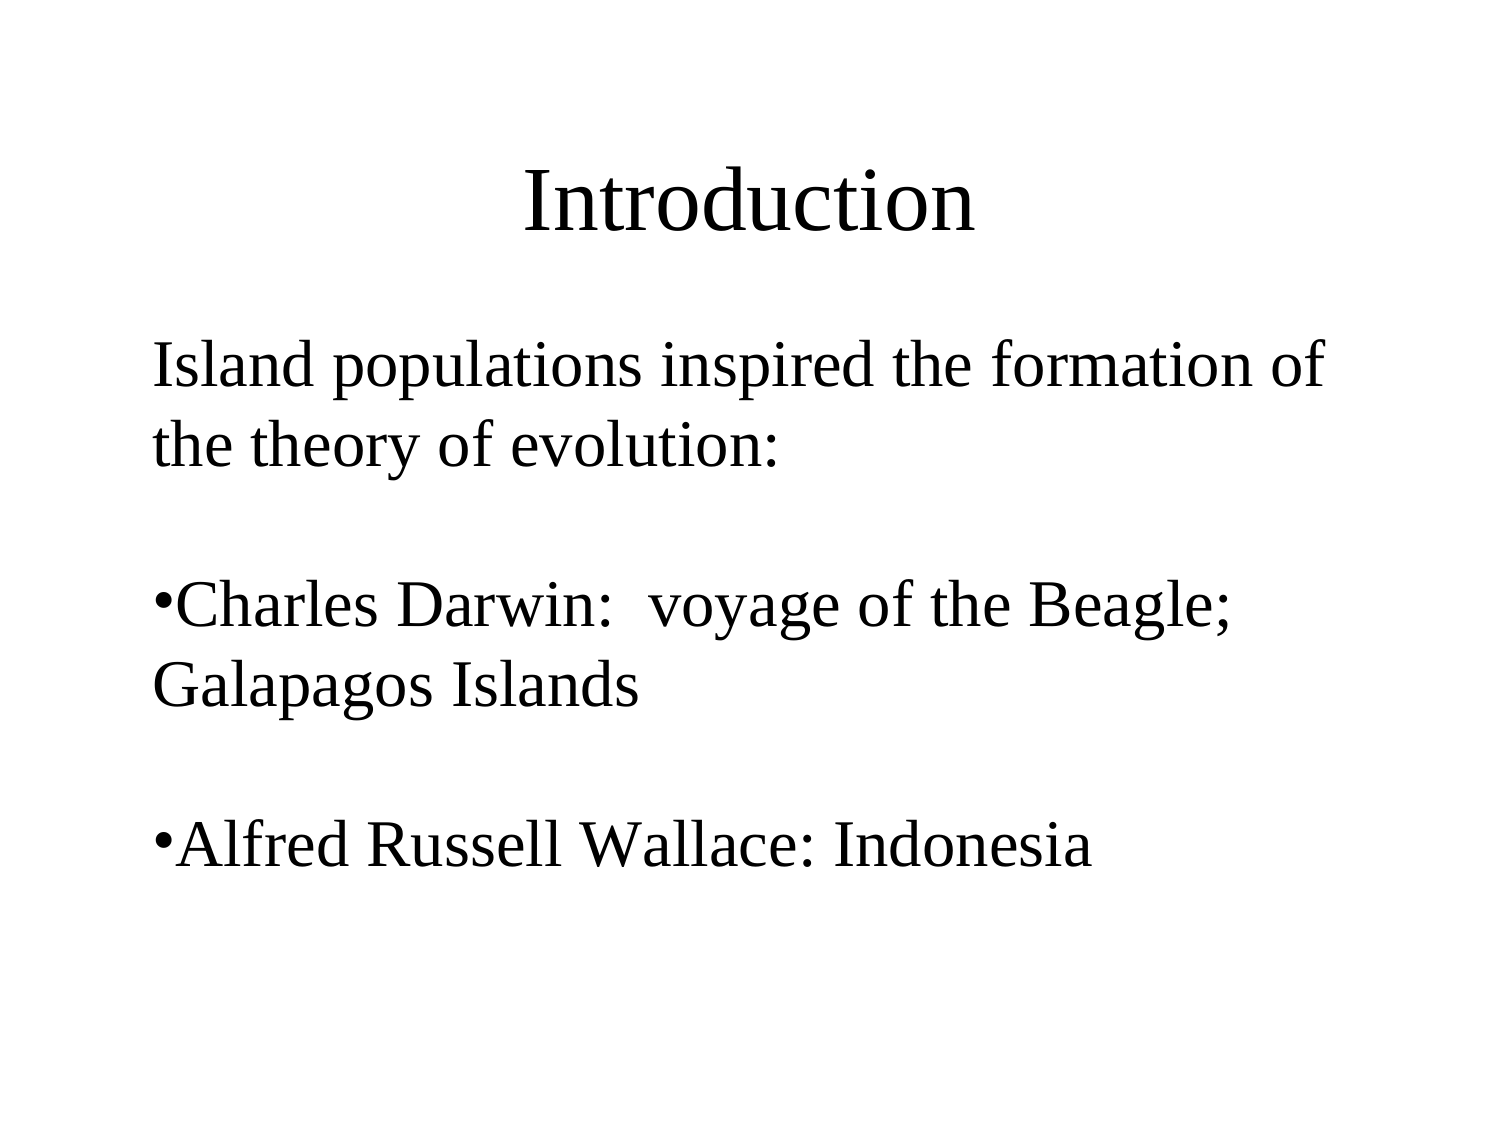

# Introduction
Island populations inspired the formation of the theory of evolution:
Charles Darwin: voyage of the Beagle; Galapagos Islands
Alfred Russell Wallace: Indonesia